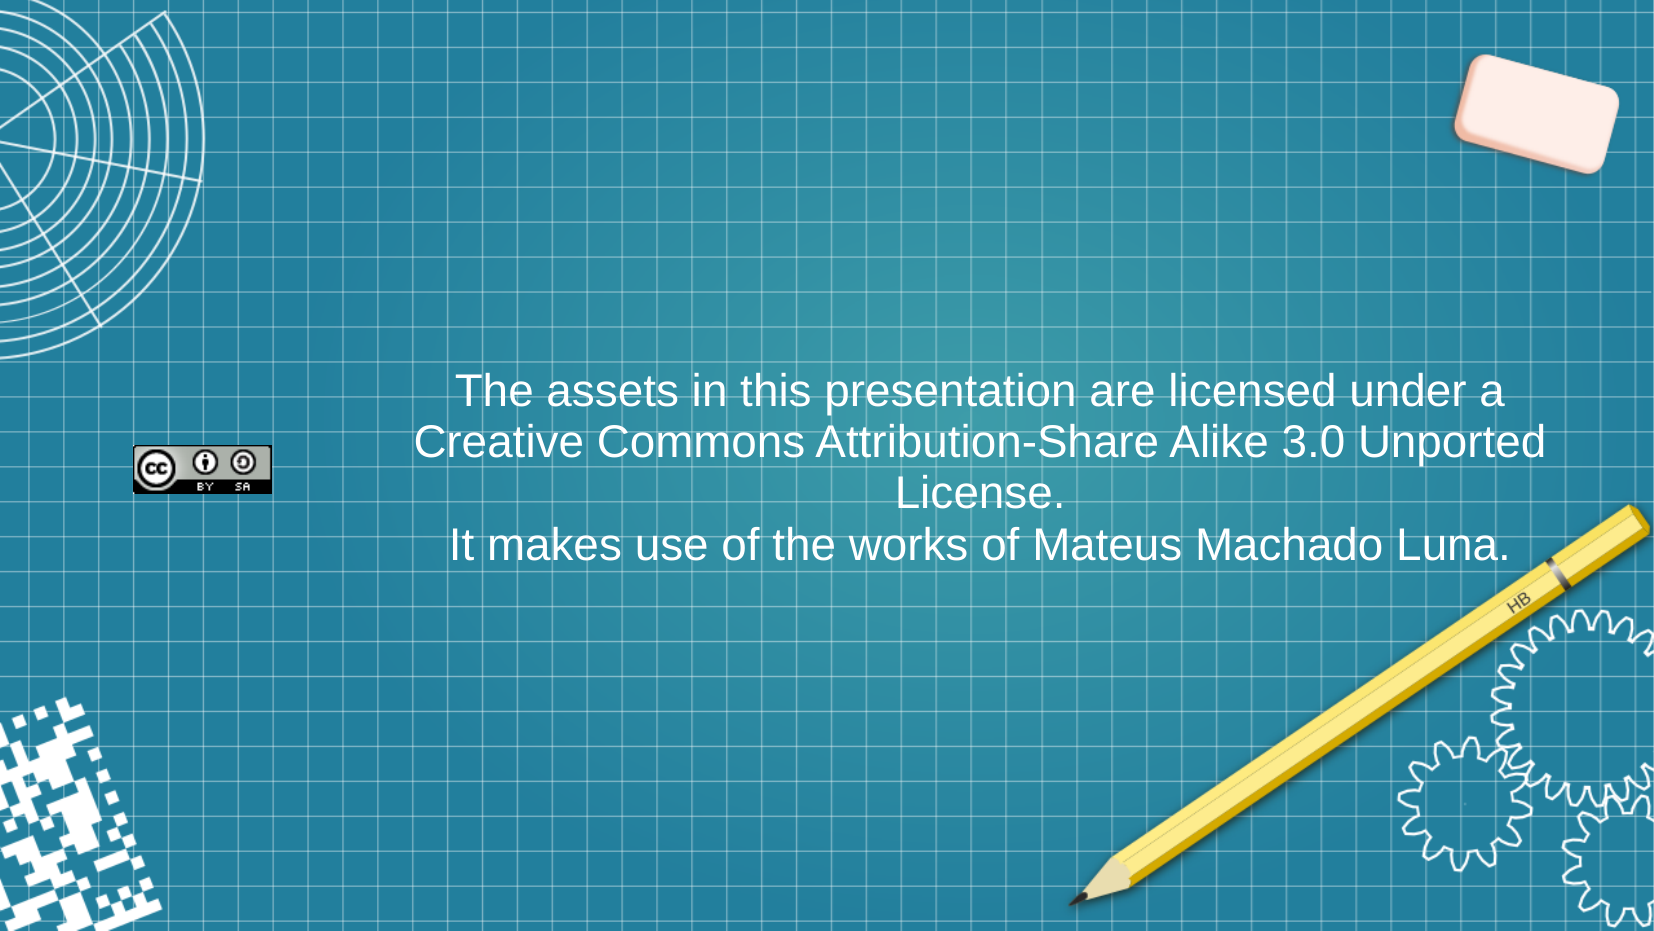

# The assets in this presentation are licensed under a Creative Commons Attribution-Share Alike 3.0 Unported License. It makes use of the works of Mateus Machado Luna.